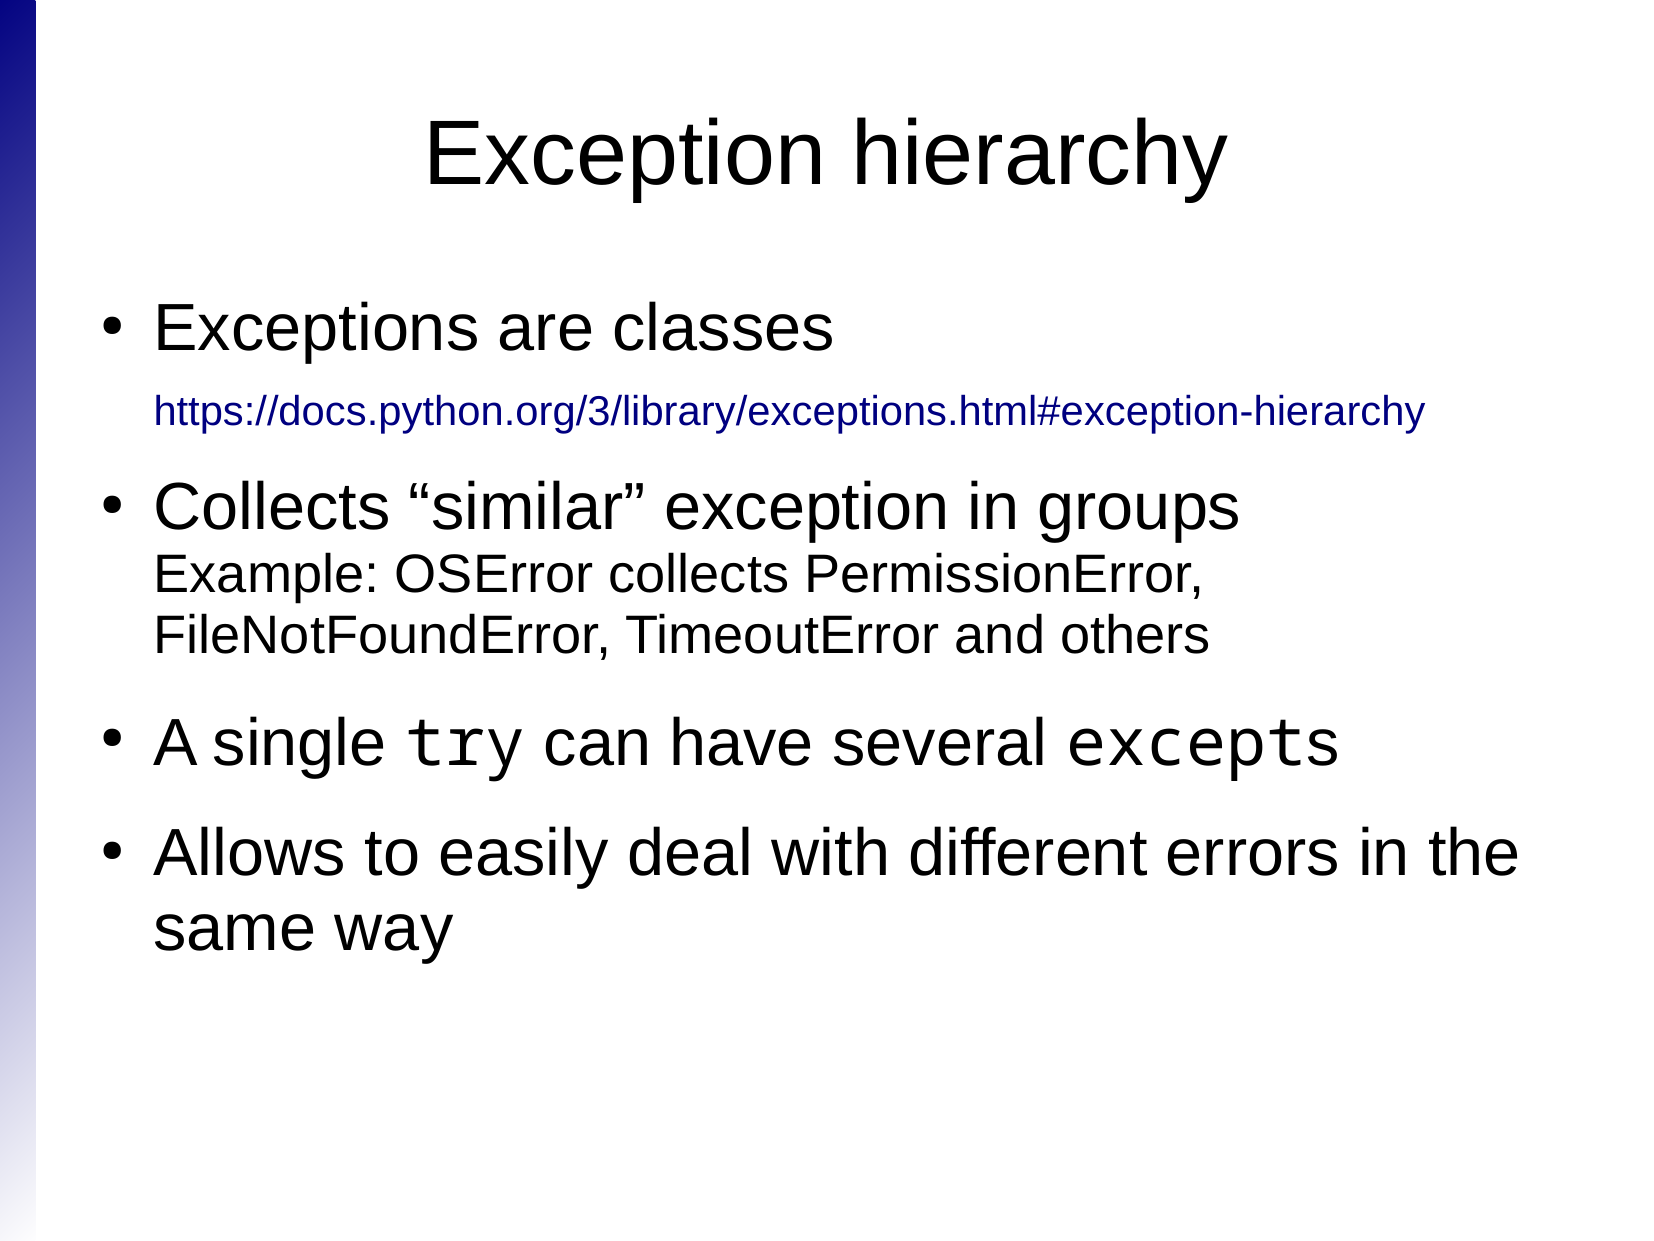

# Exception hierarchy
Exceptions are classes
https://docs.python.org/3/library/exceptions.html#exception-hierarchy
Collects “similar” exception in groups
Example: OSError collects PermissionError, FileNotFoundError, TimeoutError and others
A single try can have several excepts
Allows to easily deal with different errors in the same way